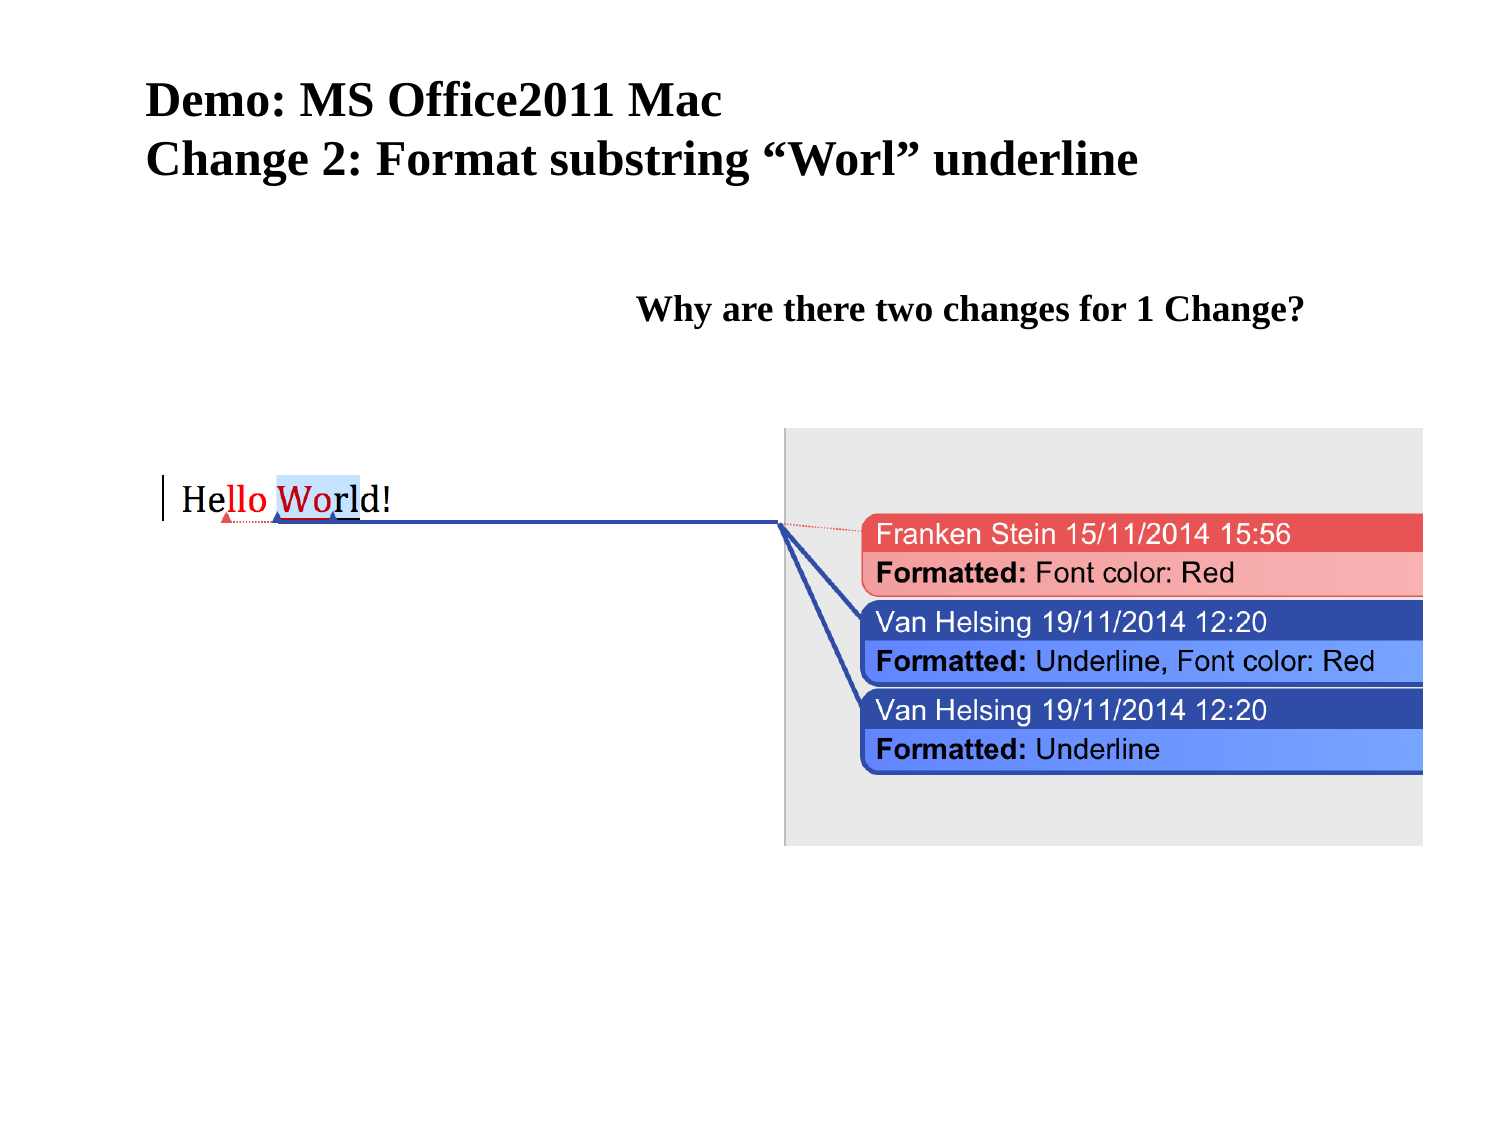

# Demo: MS Office2011 Mac Change 2: Format substring “Worl” underline
Why are there two changes for 1 Change?